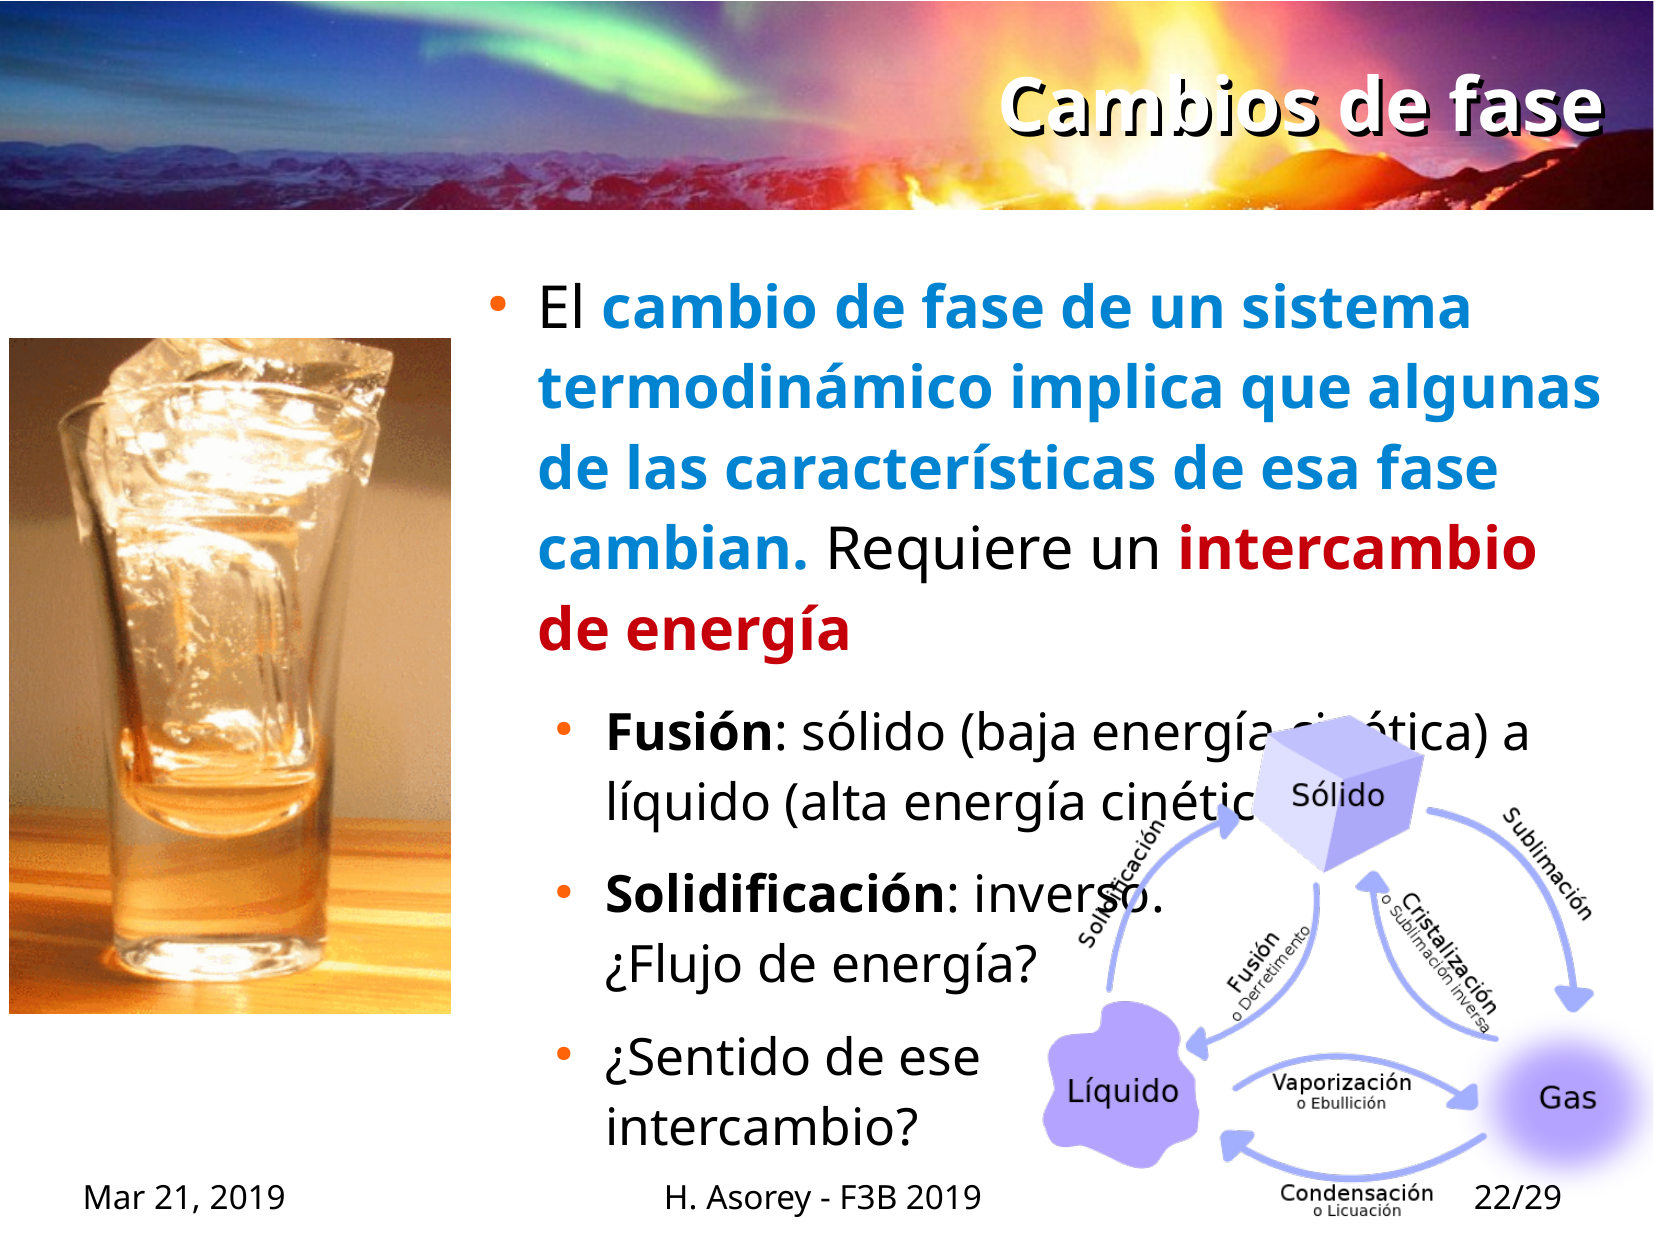

# Cambios de fase
El cambio de fase de un sistema termodinámico implica que algunas de las características de esa fase cambian. Requiere un intercambio de energía
Fusión: sólido (baja energía cinética) a líquido (alta energía cinética)
Solidificación: inverso.
¿Flujo de energía?
¿Sentido de ese
intercambio?
Mar 21, 2019
H. Asorey - F3B 2019
22